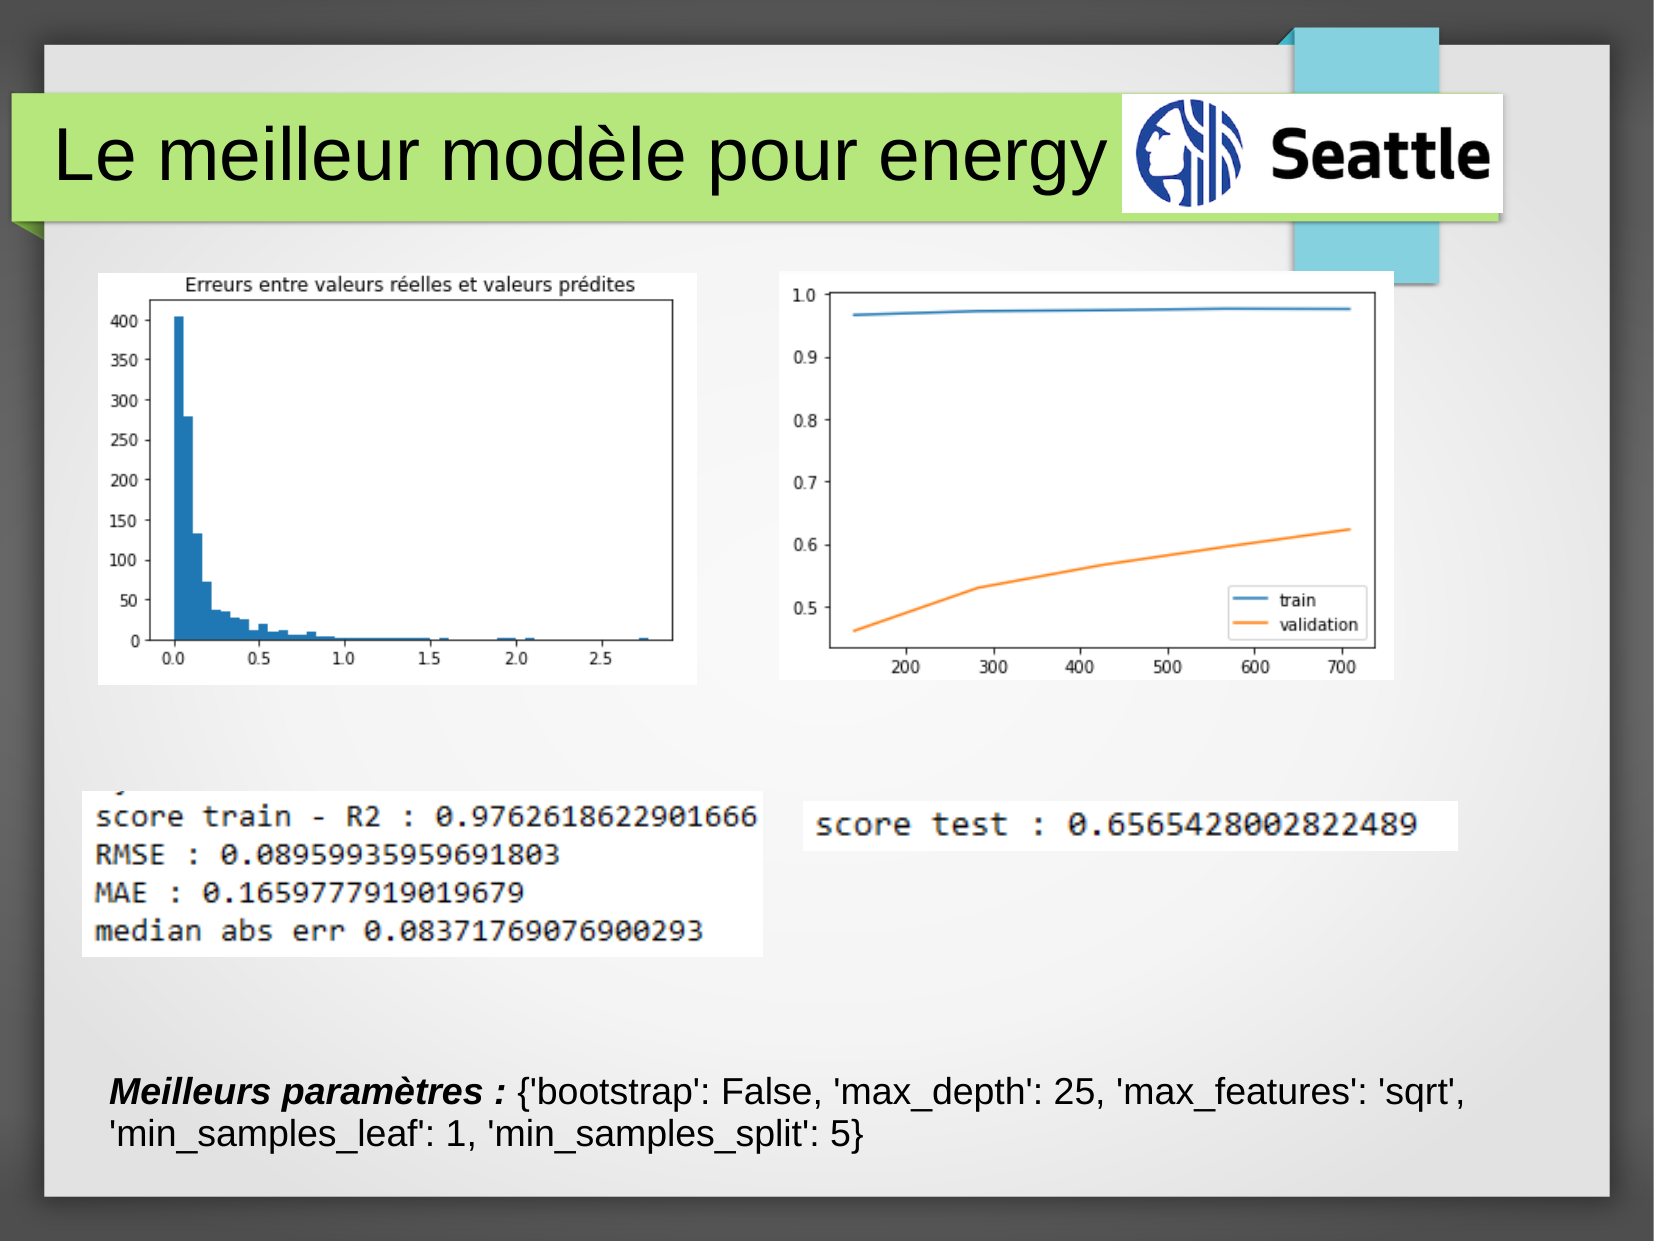

# Le meilleur modèle pour energy
Meilleurs paramètres : {'bootstrap': False, 'max_depth': 25, 'max_features': 'sqrt', 'min_samples_leaf': 1, 'min_samples_split': 5}